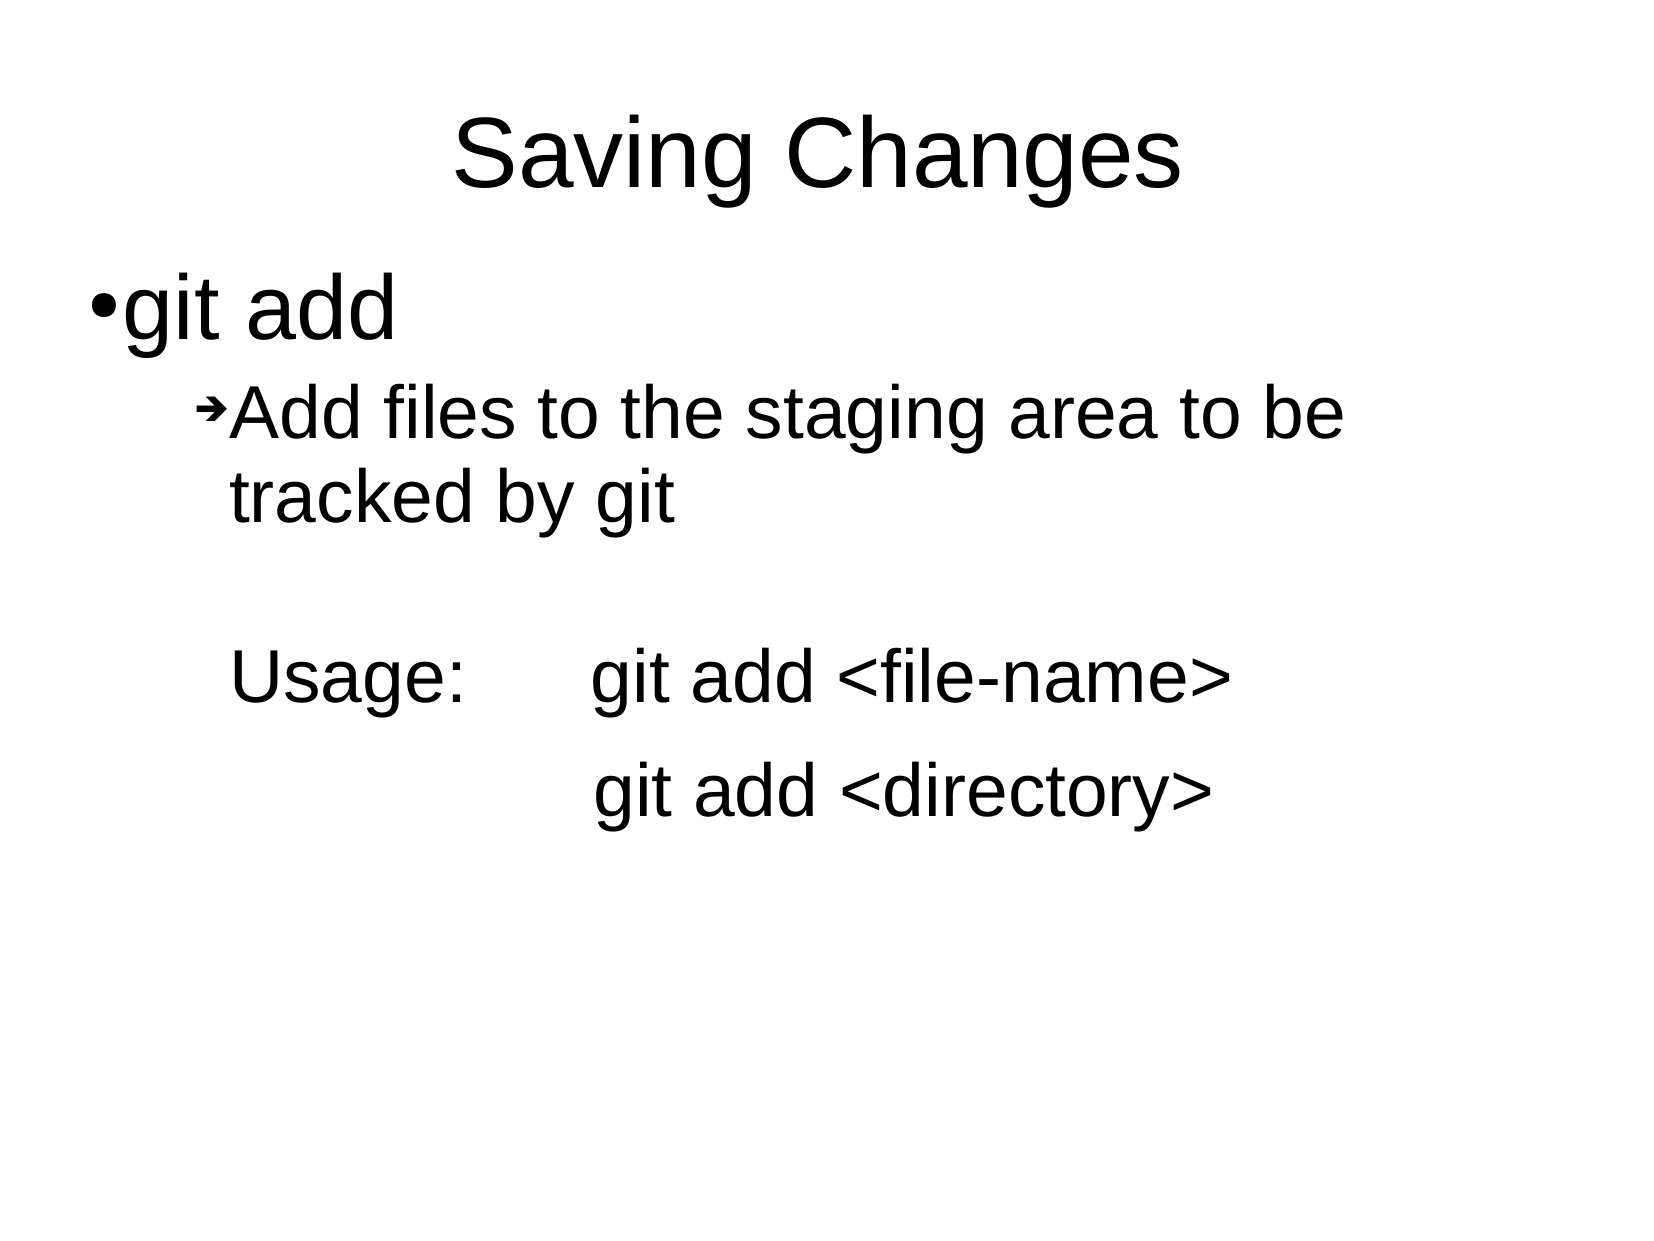

# Saving Changes
git add
Add files to the staging area to be tracked by git
Usage: git add <file-name>
 git add <directory>